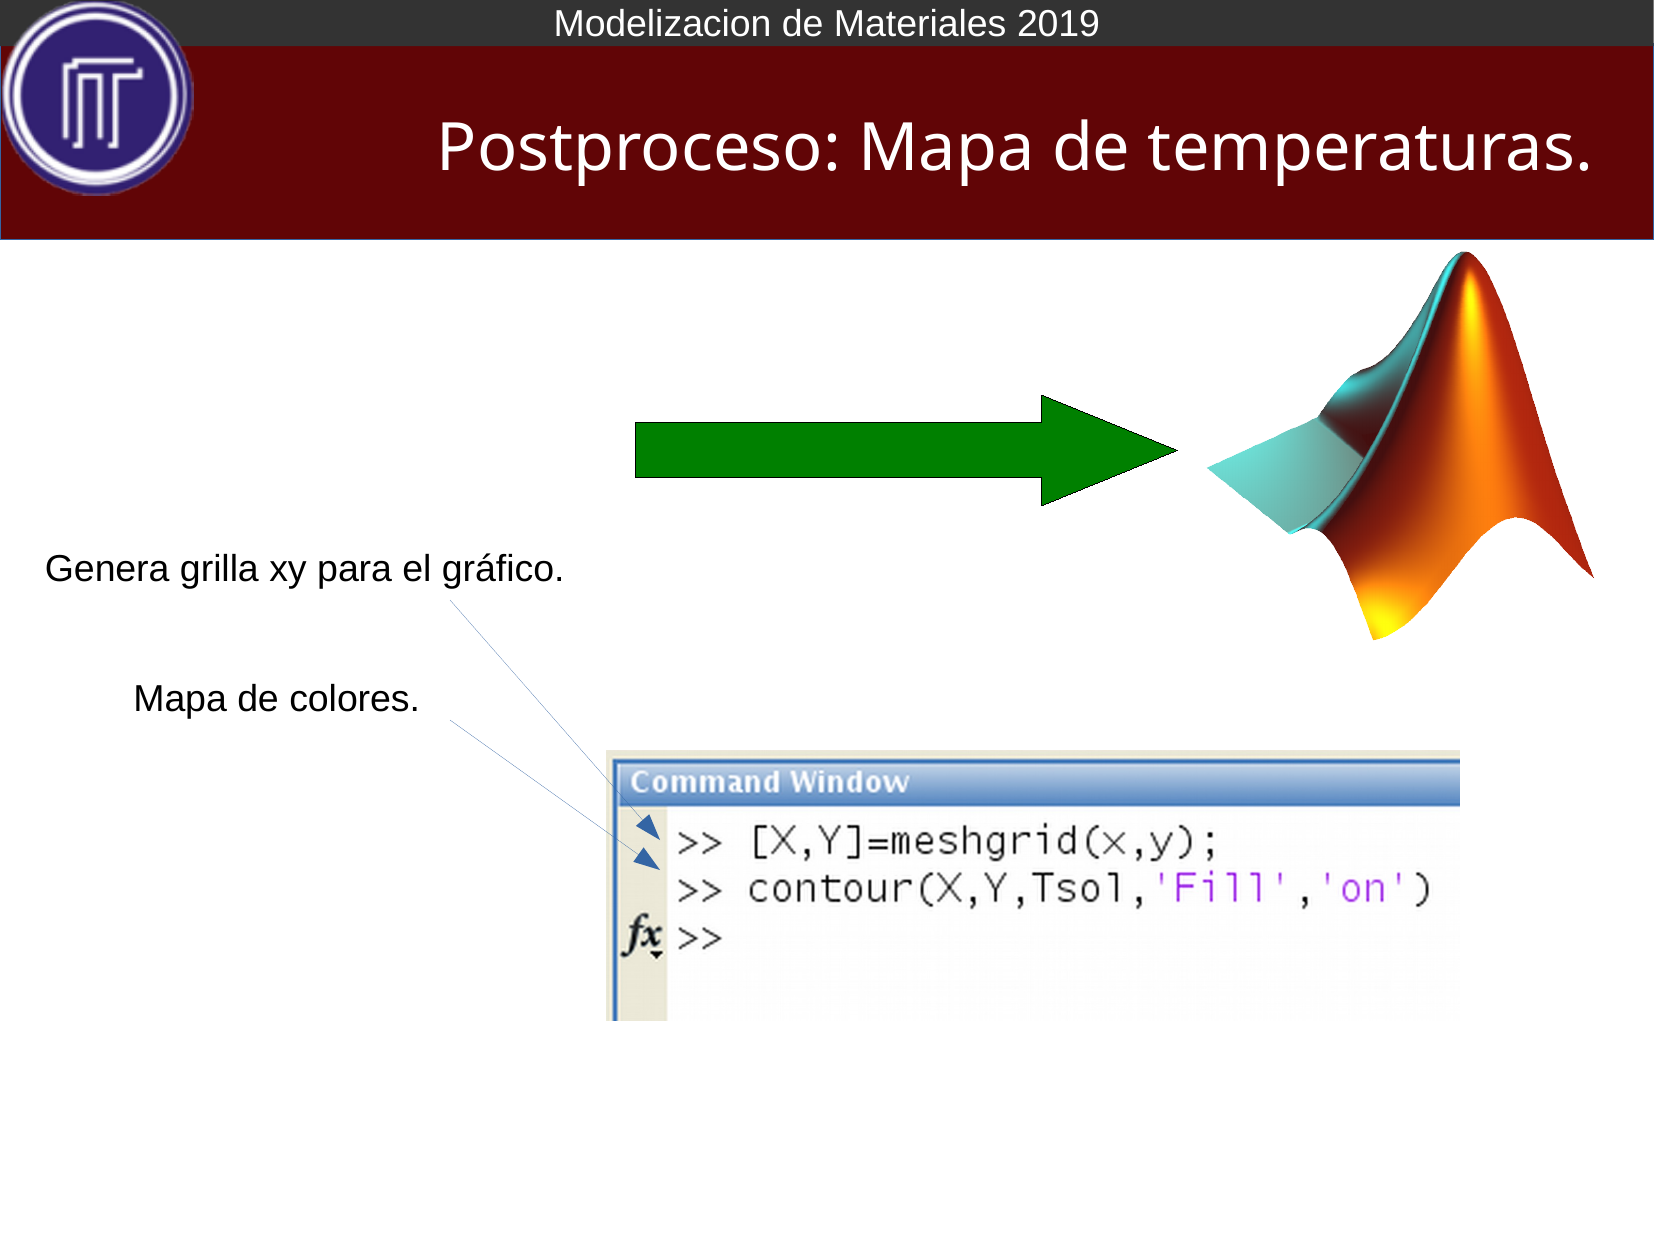

# Postproceso: Mapa de temperaturas.
Genera grilla xy para el gráfico.
Mapa de colores.